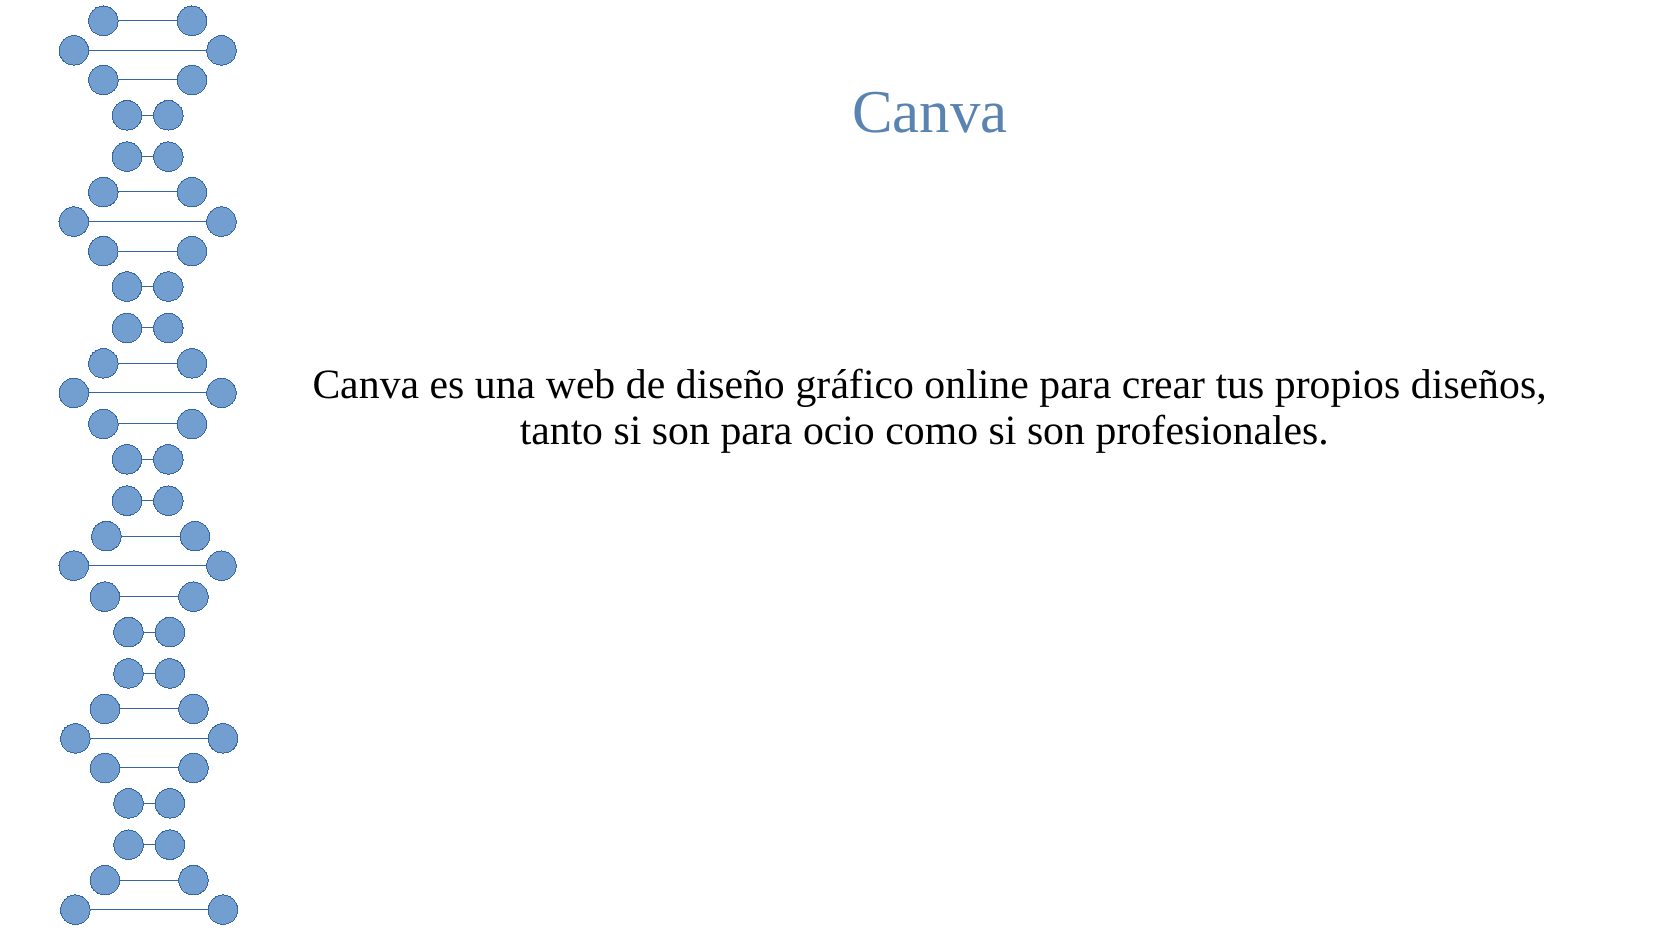

# Canva
Canva es una web de diseño gráfico online para crear tus propios diseños, tanto si son para ocio como si son profesionales.